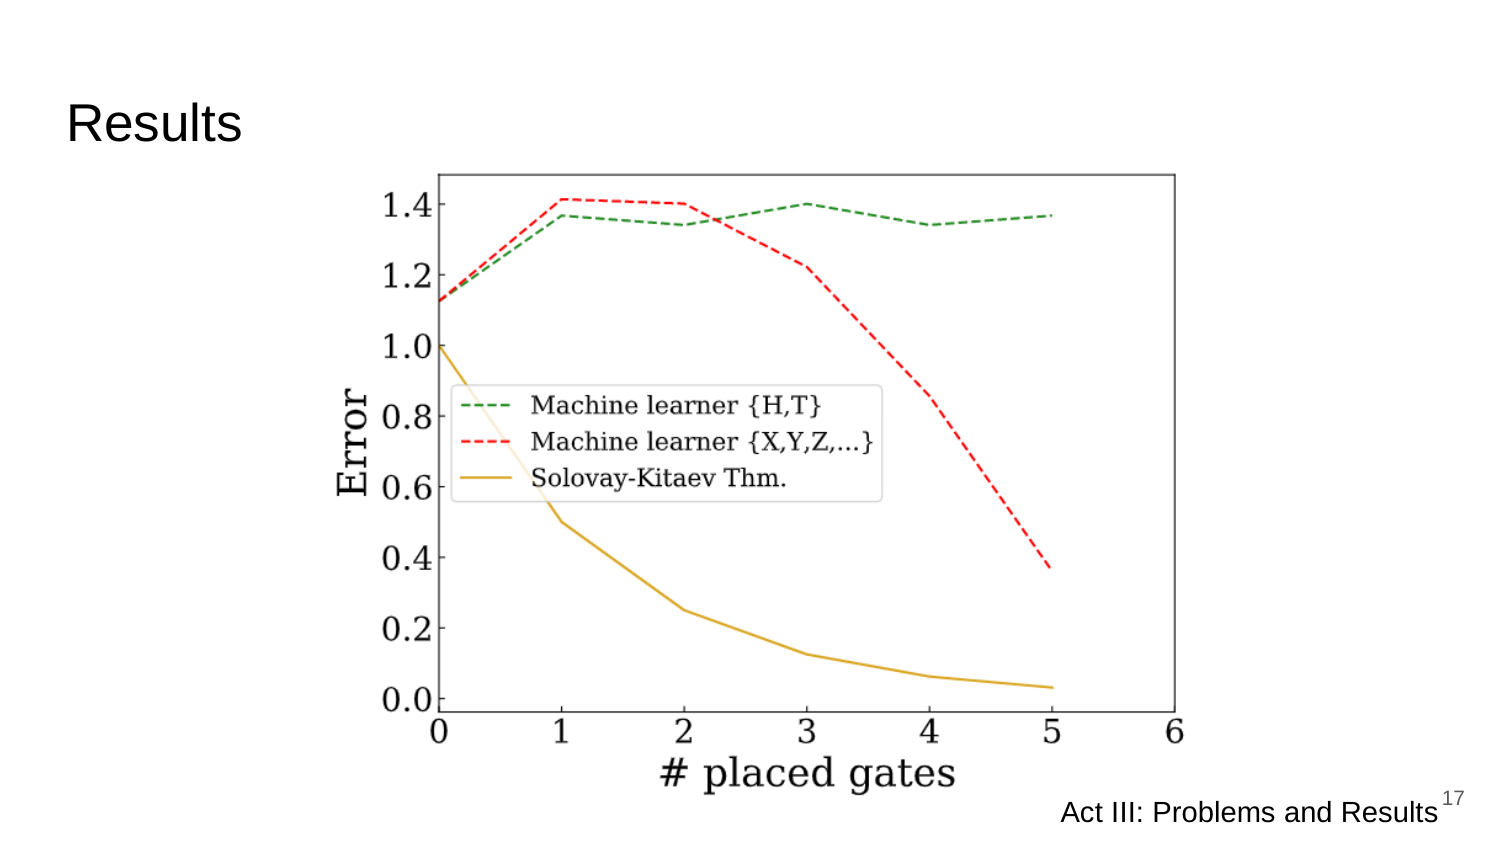

# Results
Act III: Problems and Results